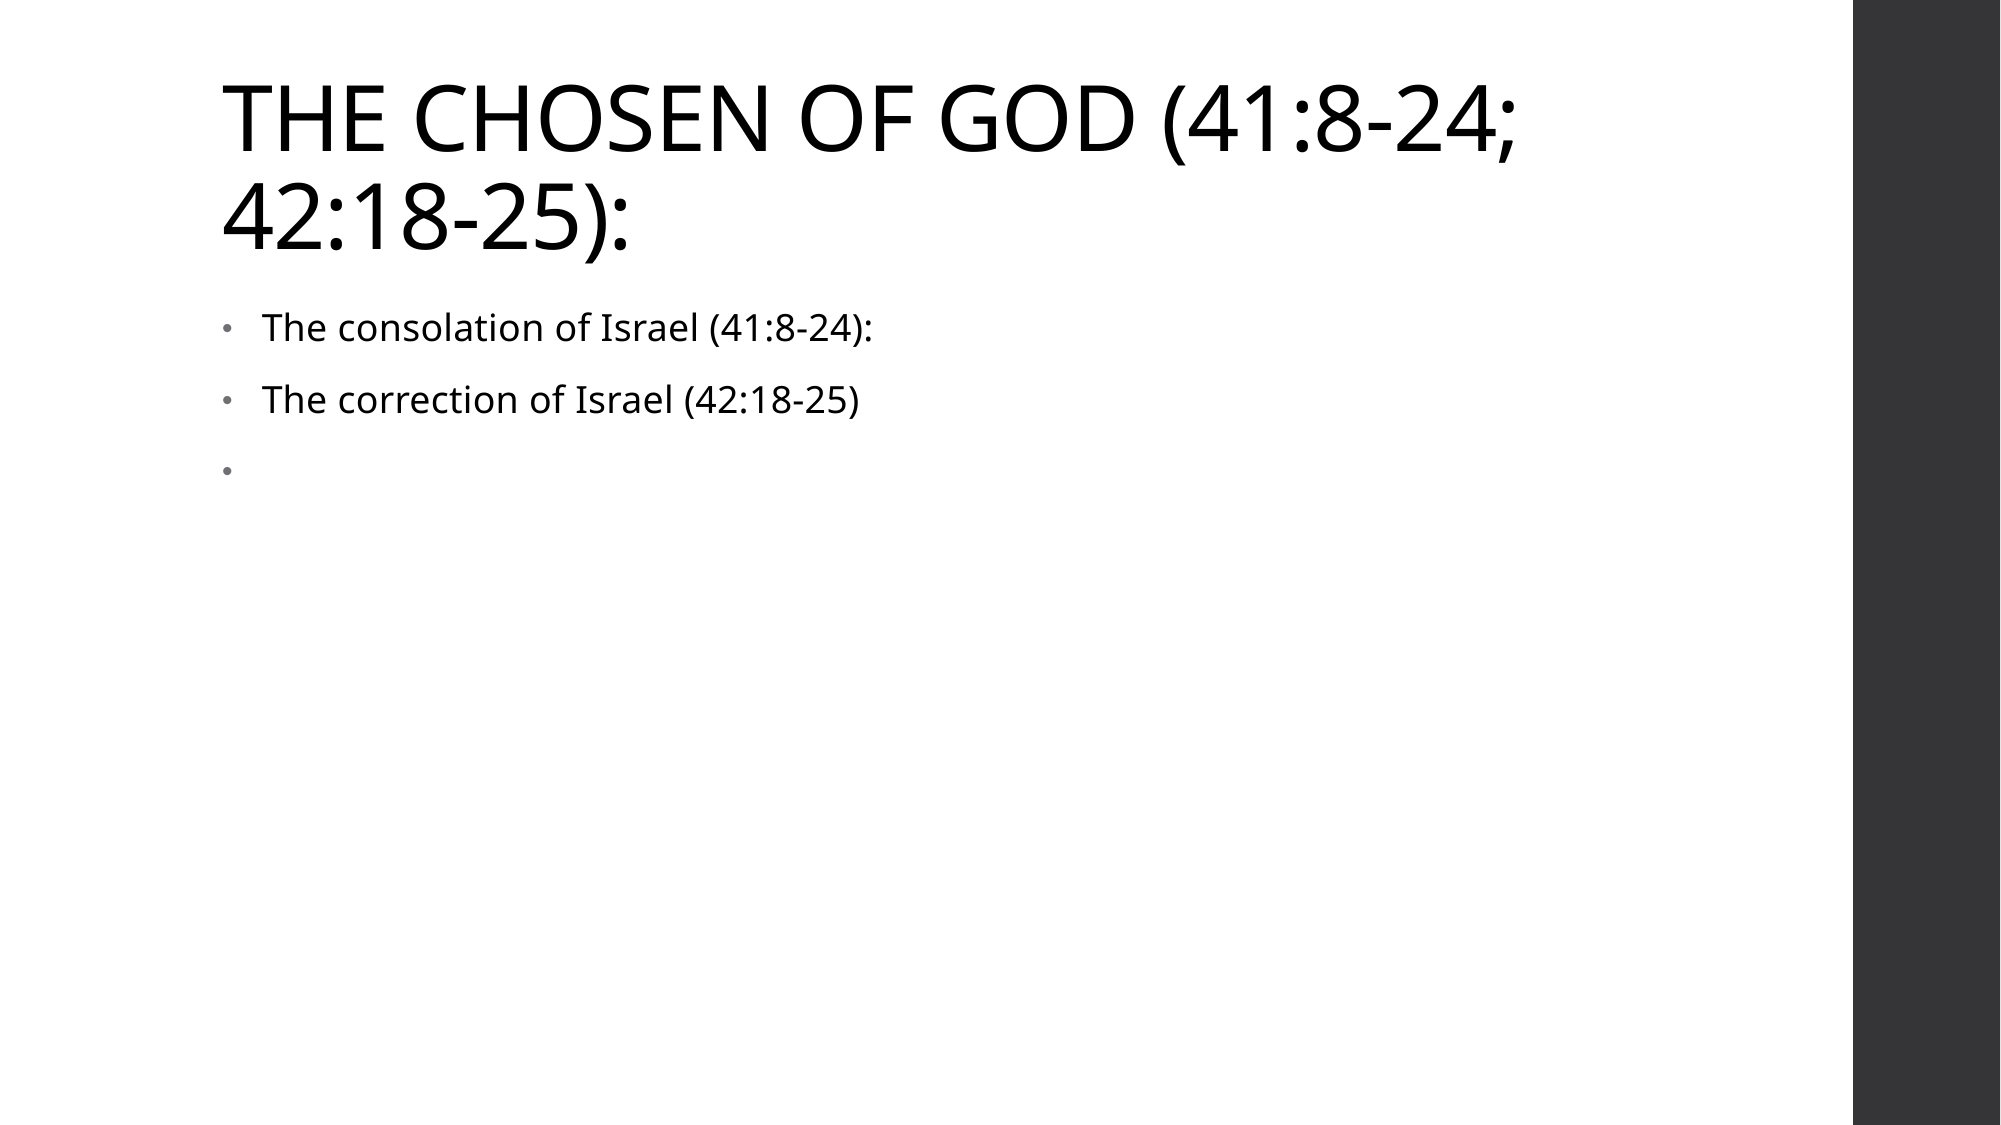

# THE CHOSEN OF GOD (41:8-24; 42:18-25):
 The consolation of Israel (41:8-24):
 The correction of Israel (42:18-25)